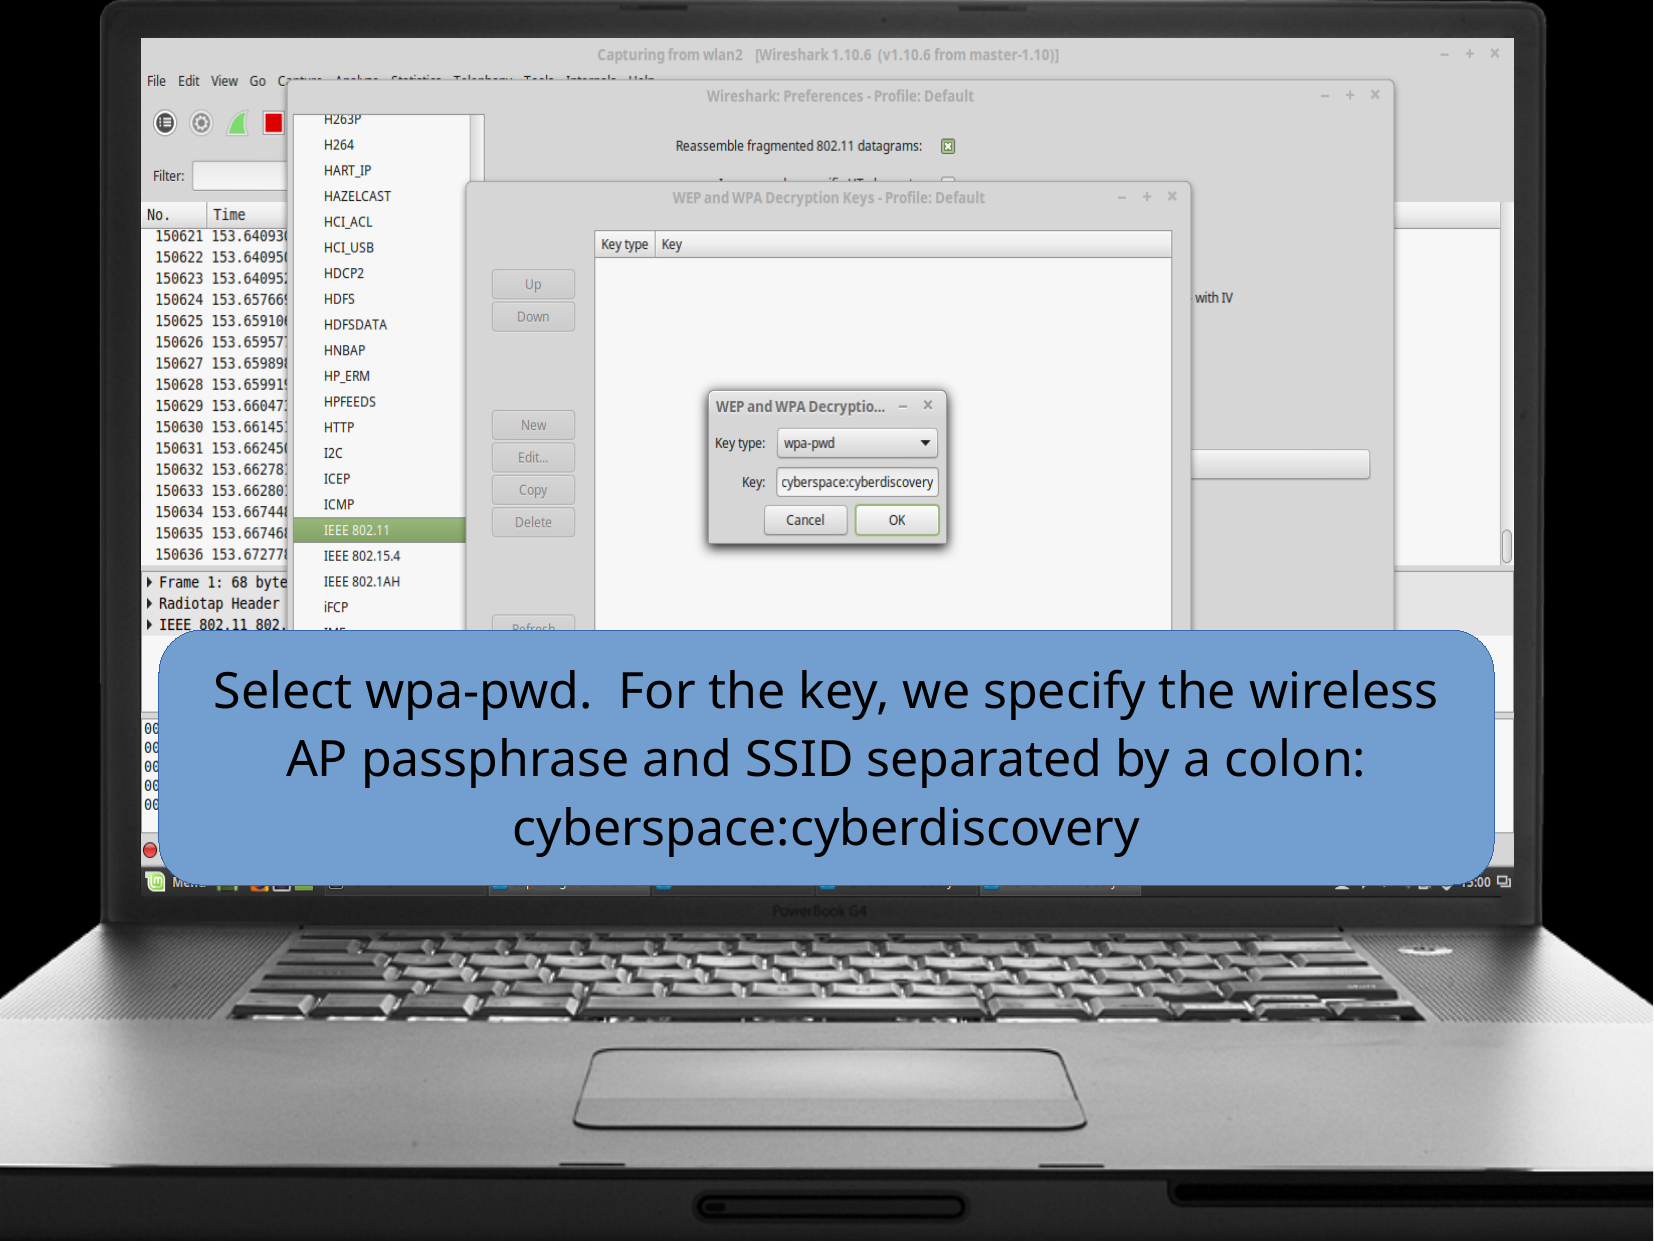

Select wpa-pwd. For the key, we specify the wireless
AP passphrase and SSID separated by a colon:
cyberspace:cyberdiscovery